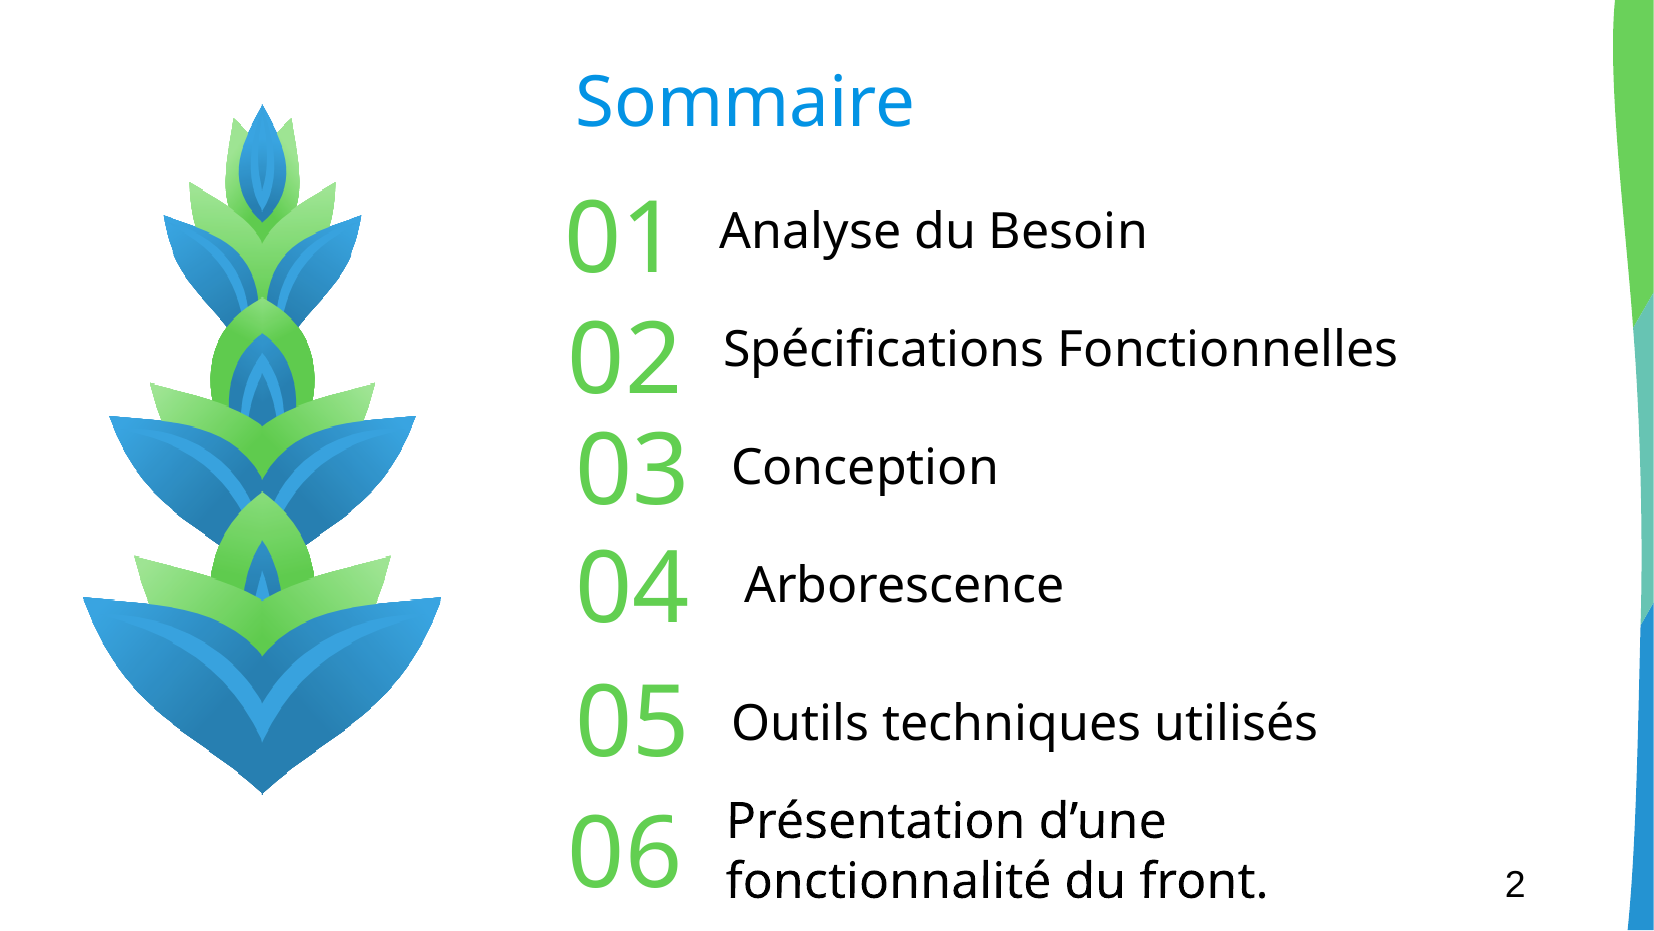

Sommaire
01
Analyse du Besoin
02
Spécifications Fonctionnelles
03
Conception
04
 Arborescence
05
Outils techniques utilisés
Présentation d’une fonctionnalité du front.
06